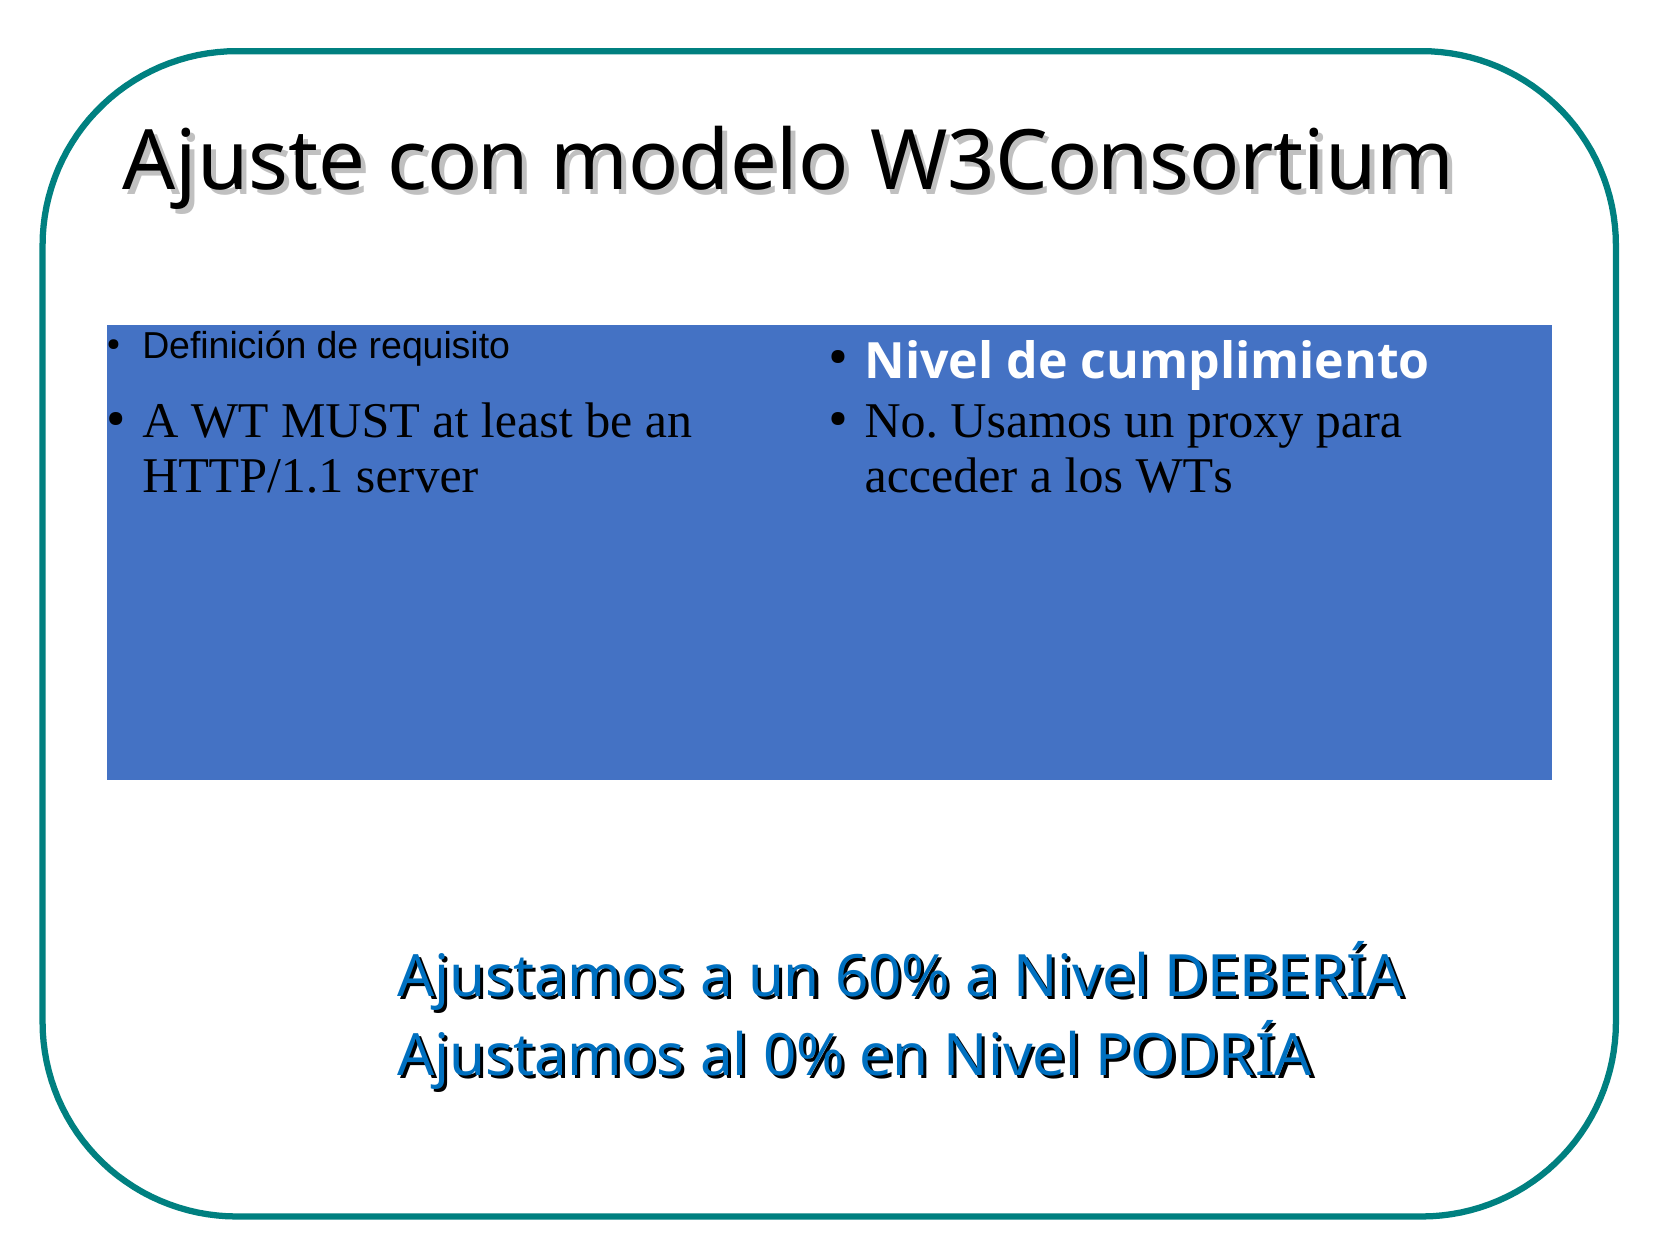

# Ajuste con modelo W3Consortium
| Definición de requisito | Nivel de cumplimiento |
| --- | --- |
| A WT MUST at least be an HTTP/1.1 server | No. Usamos un proxy para acceder a los WTs |
| | |
| | |
| | |
| | |
| | |
Ajustamos a un 60% a Nivel DEBERÍA
Ajustamos al 0% en Nivel PODRÍA